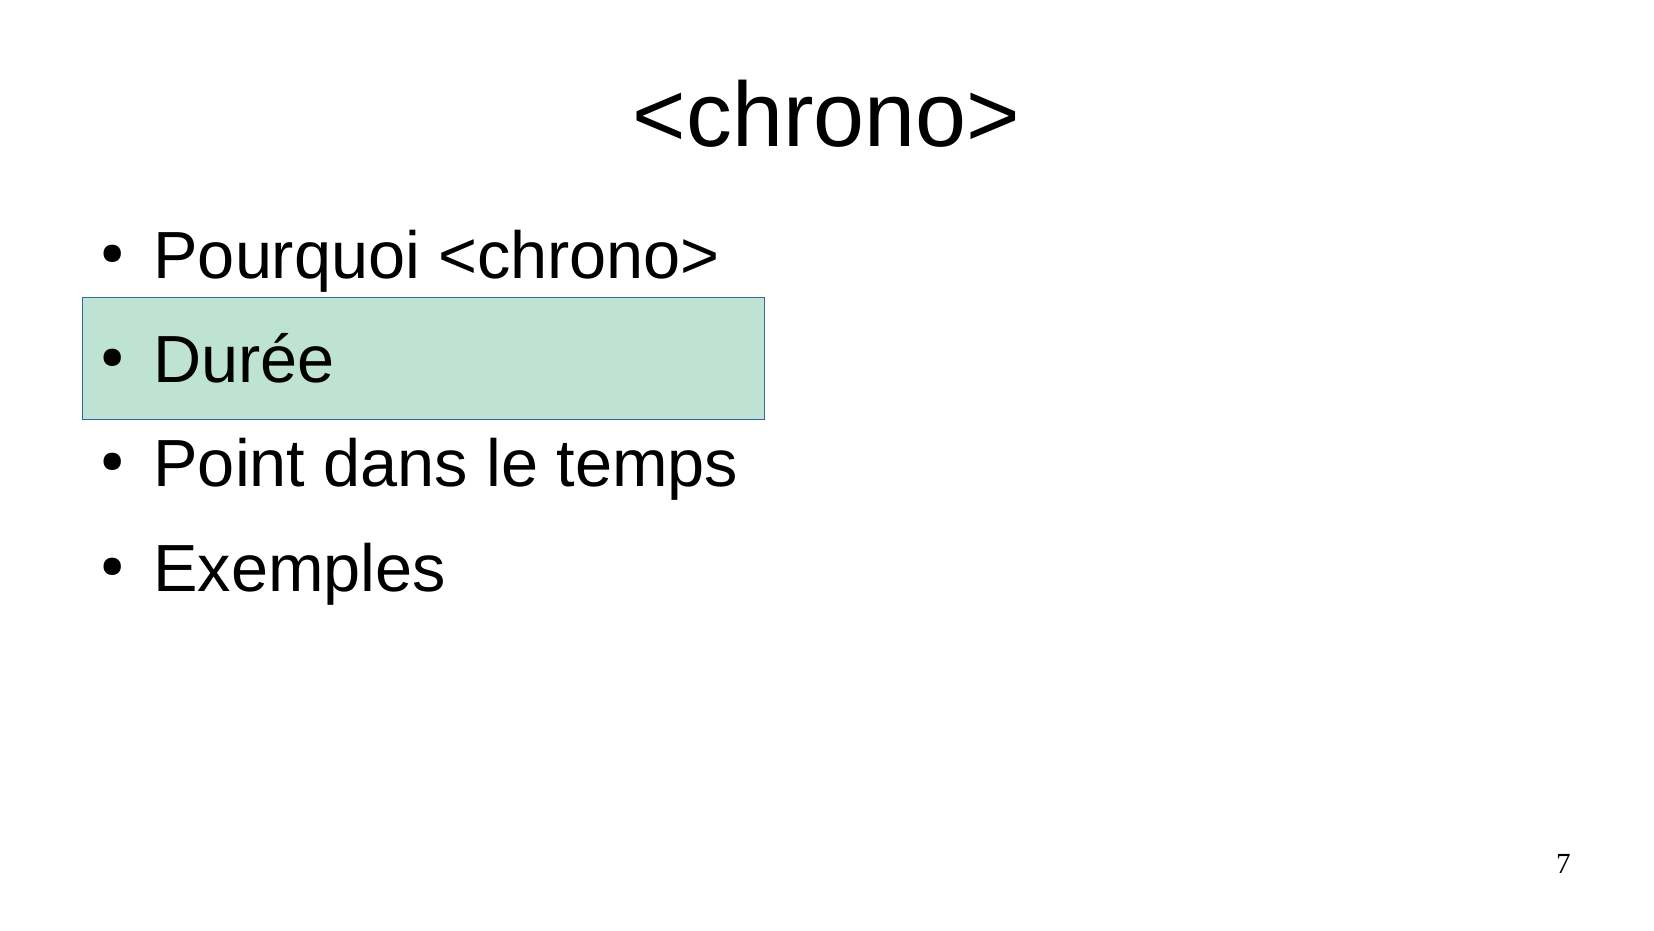

# <chrono>
Pourquoi <chrono>
Durée
Point dans le temps
Exemples
7